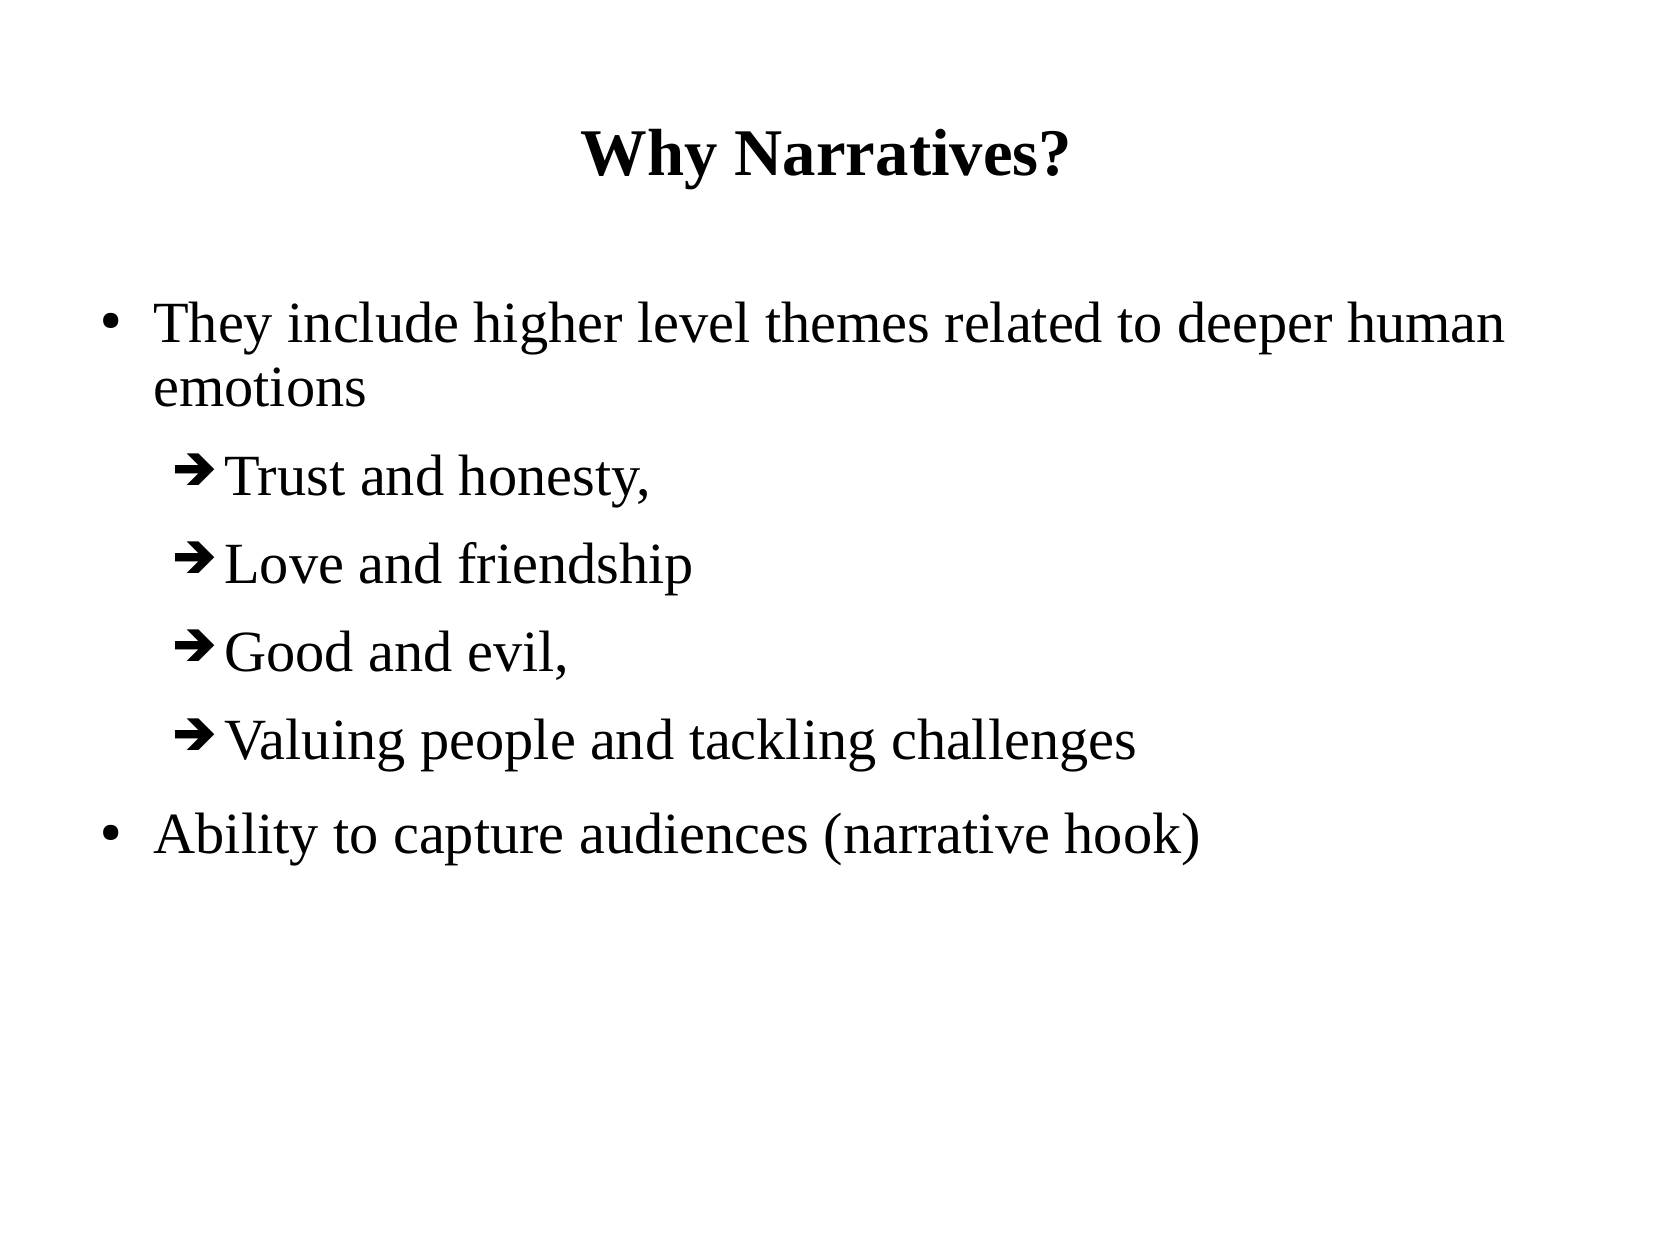

# Why Narratives?
They include higher level themes related to deeper human emotions
Trust and honesty,
Love and friendship
Good and evil,
Valuing people and tackling challenges
Ability to capture audiences (narrative hook)